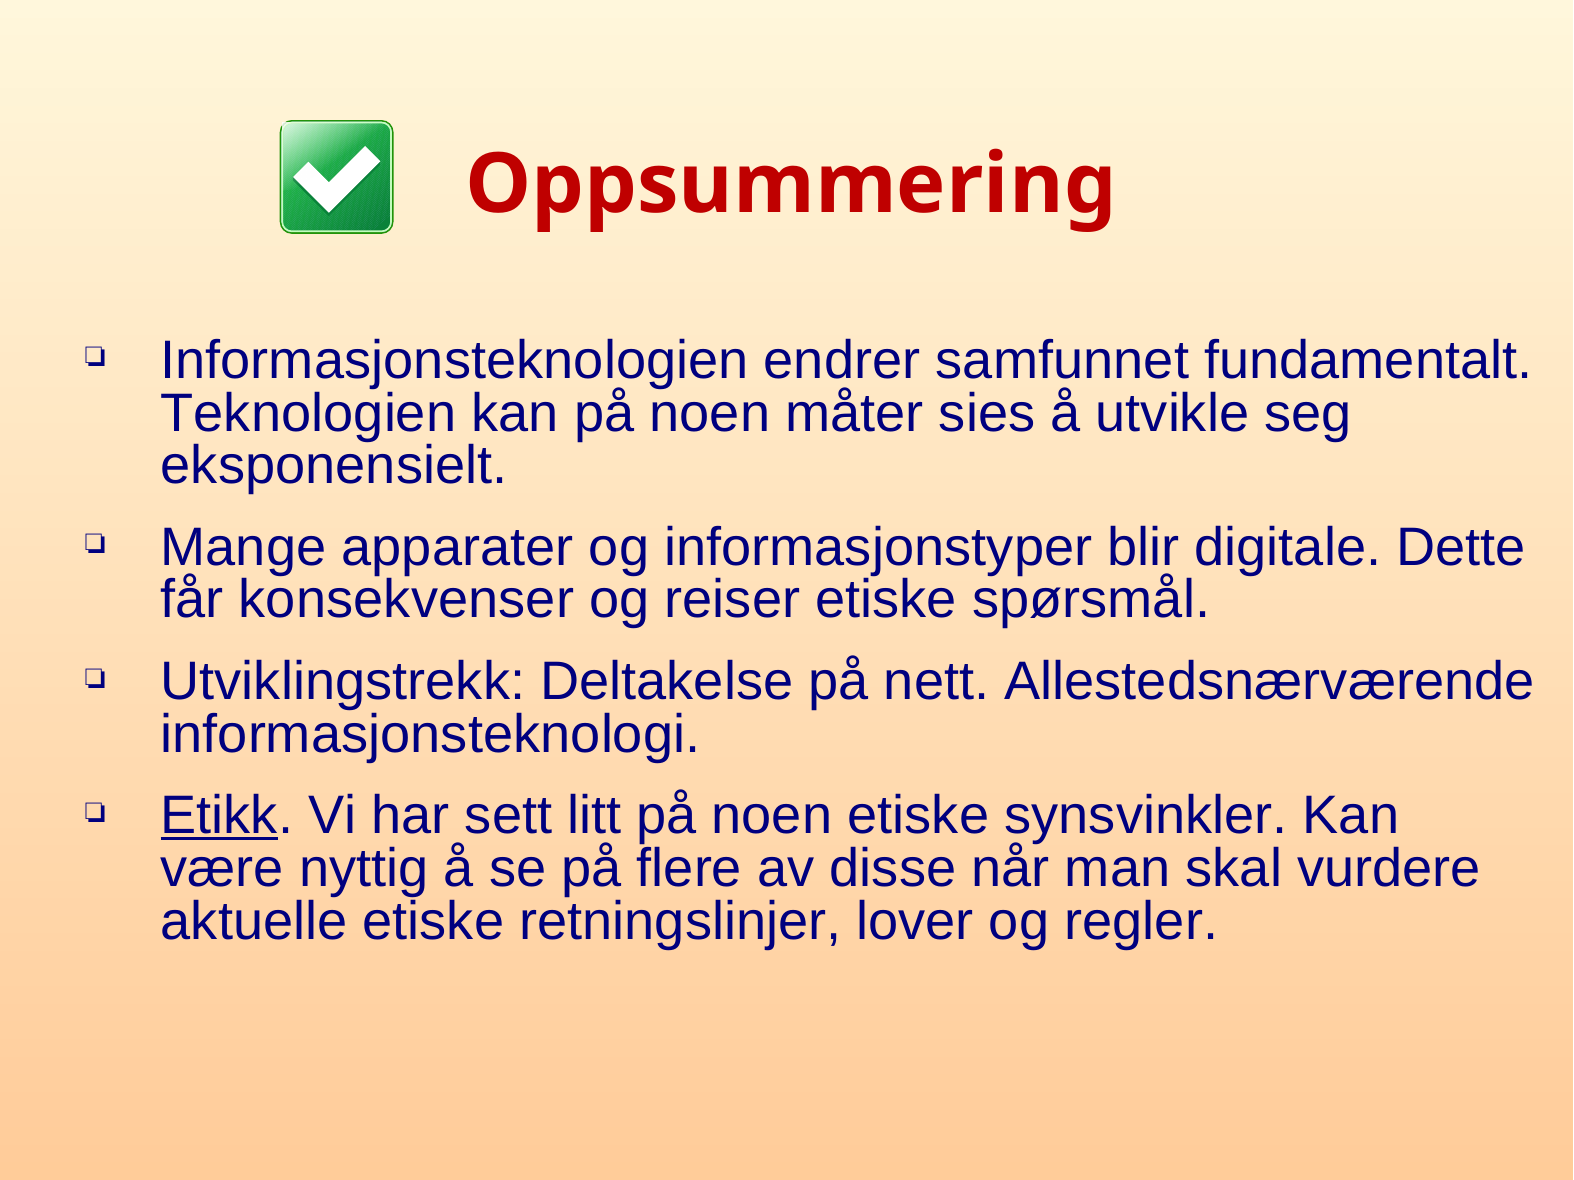

# Oppsummering
Informasjonsteknologien endrer samfunnet fundamentalt. Teknologien kan på noen måter sies å utvikle seg eksponensielt.
Mange apparater og informasjonstyper blir digitale. Dette får konsekvenser og reiser etiske spørsmål.
Utviklingstrekk: Deltakelse på nett. Allestedsnærværende informasjonsteknologi.
Etikk. Vi har sett litt på noen etiske synsvinkler. Kan være nyttig å se på flere av disse når man skal vurdere aktuelle etiske retningslinjer, lover og regler.